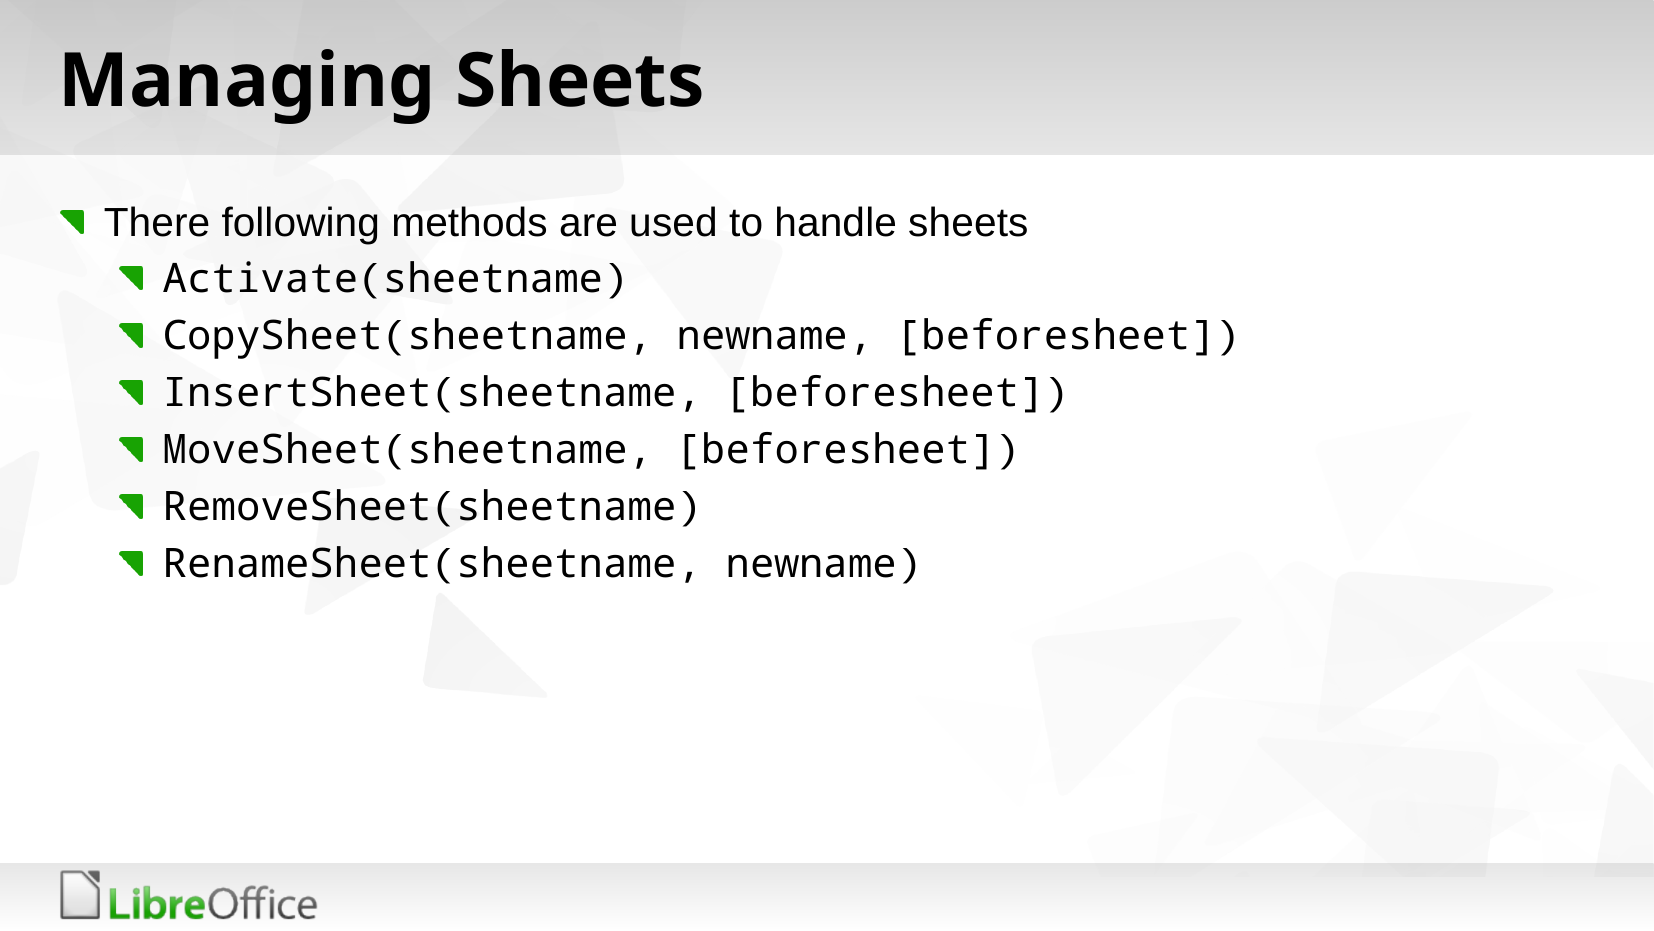

# Managing Sheets
There following methods are used to handle sheets
Activate(sheetname)
CopySheet(sheetname, newname, [beforesheet])
InsertSheet(sheetname, [beforesheet])
MoveSheet(sheetname, [beforesheet])
RemoveSheet(sheetname)
RenameSheet(sheetname, newname)